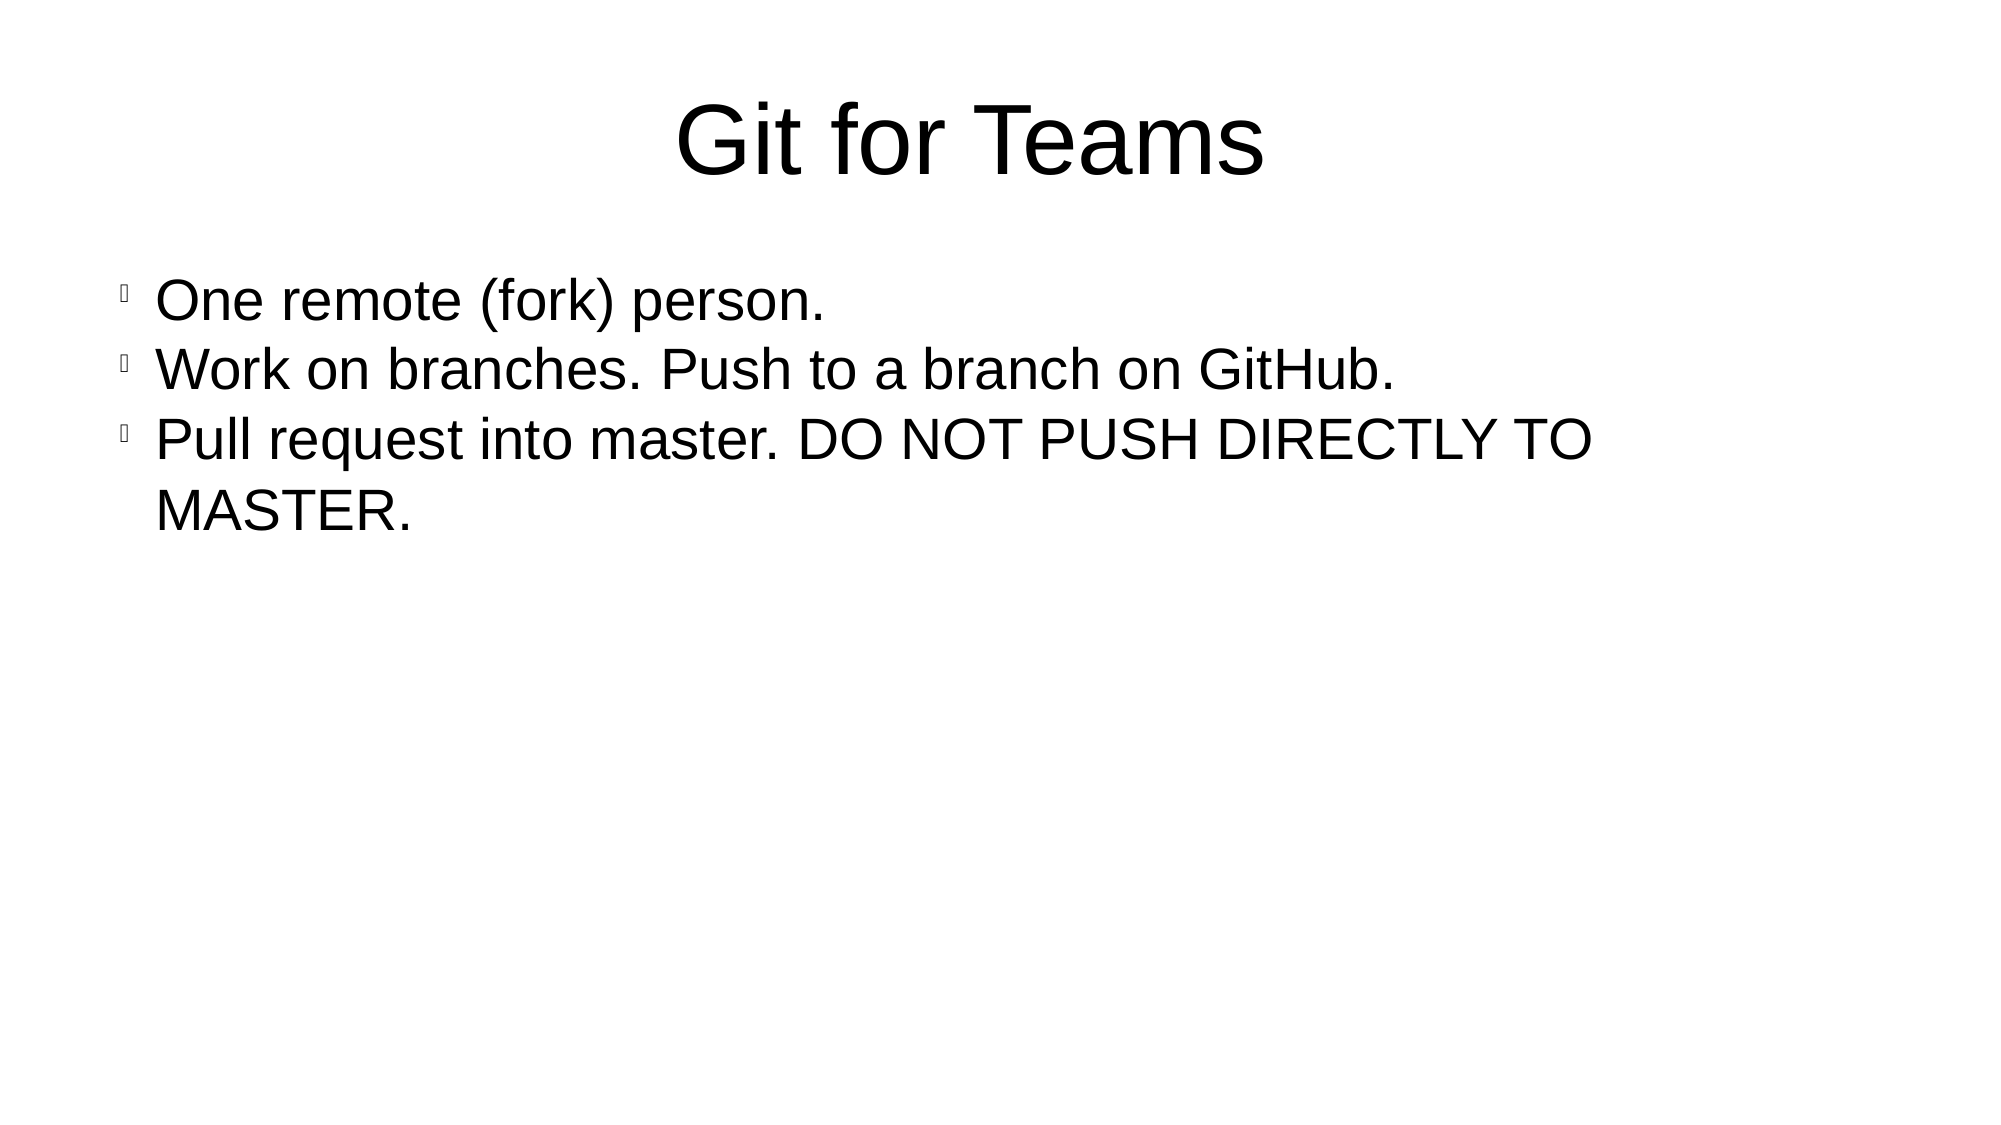

Git for Teams
One remote (fork) person.
Work on branches. Push to a branch on GitHub.
Pull request into master. DO NOT PUSH DIRECTLY TO MASTER.